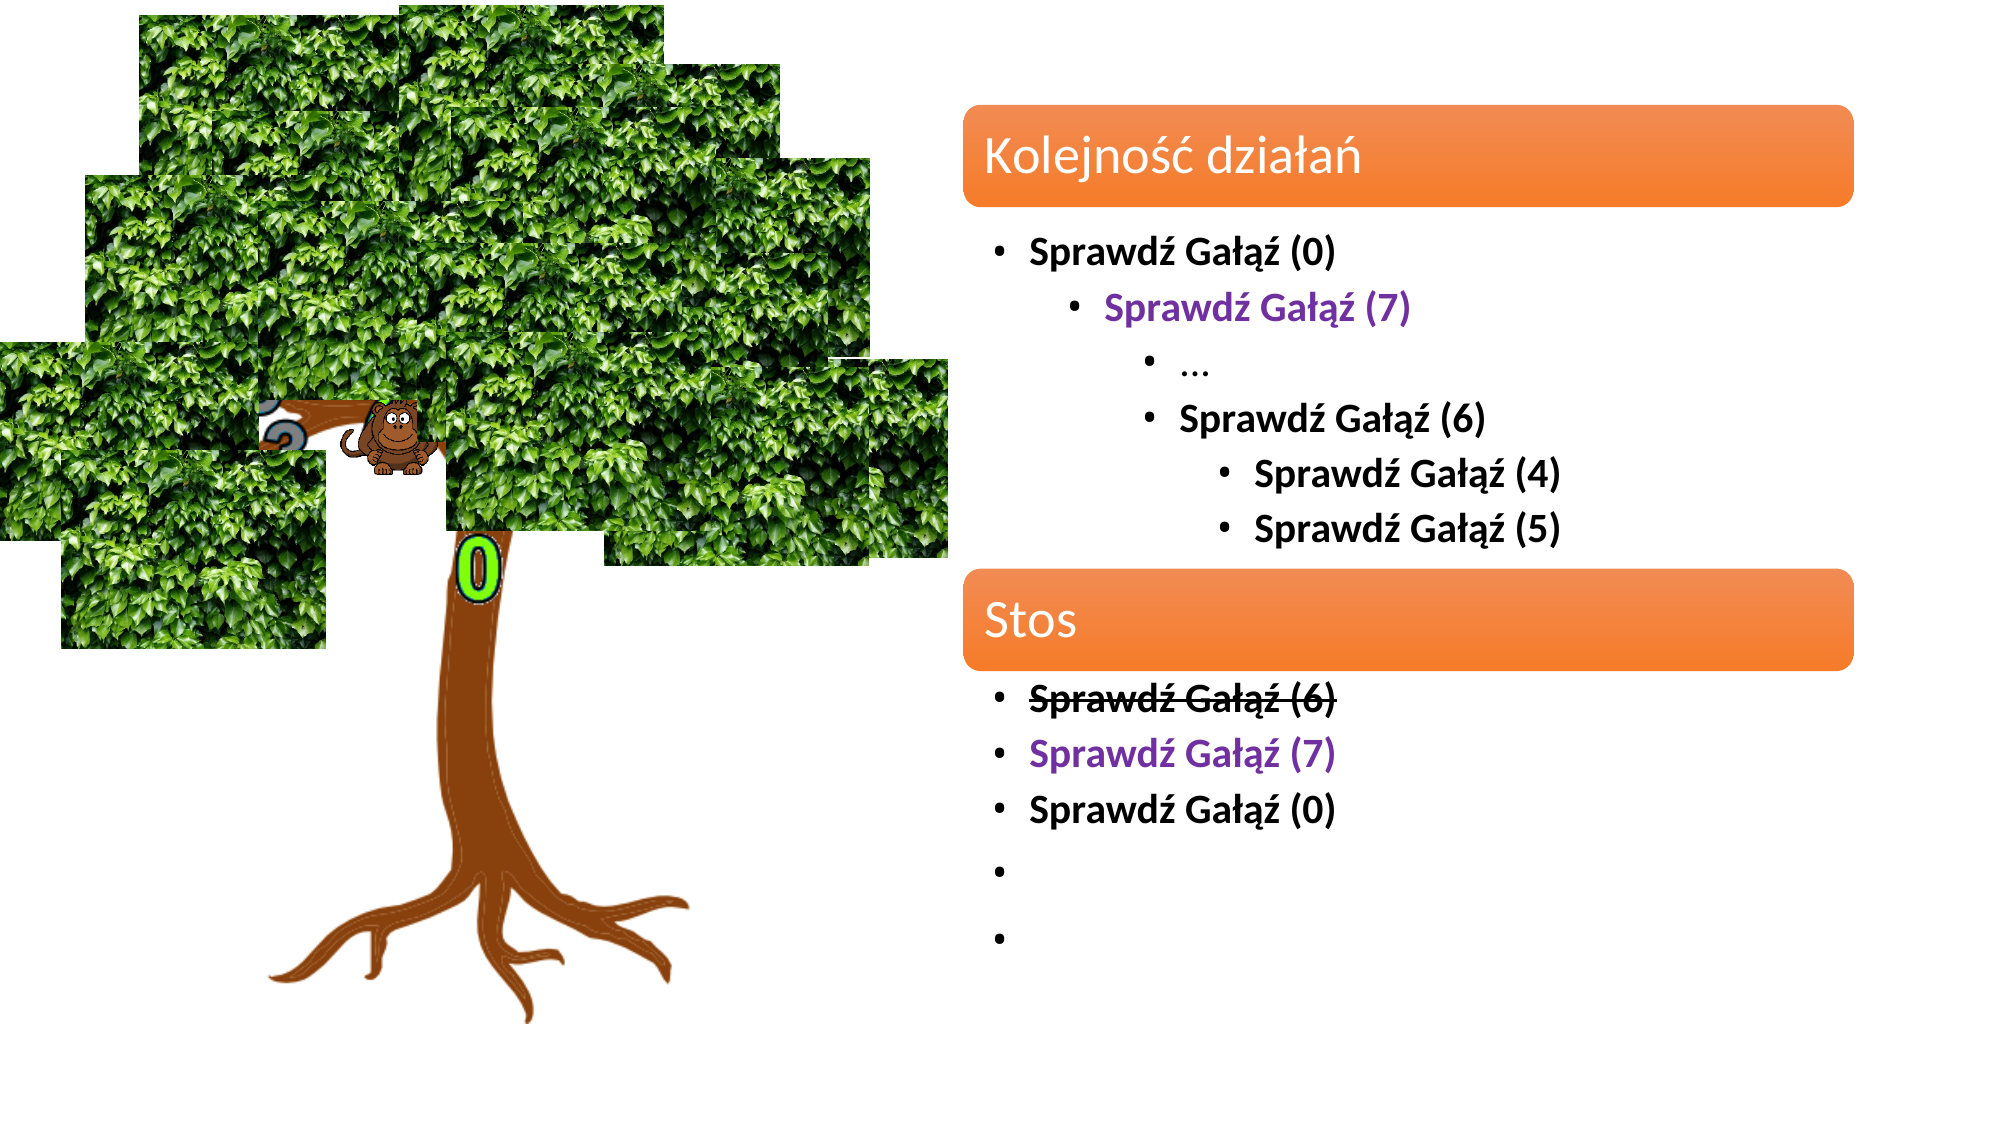

Kolejność działań
Sprawdź Gałąź (0)
Sprawdź Gałąź (7)
...
Sprawdź Gałąź (6)
Sprawdź Gałąź (4)
Sprawdź Gałąź (5)
Stos
Sprawdź Gałąź (6)
Sprawdź Gałąź (7)
Sprawdź Gałąź (0)